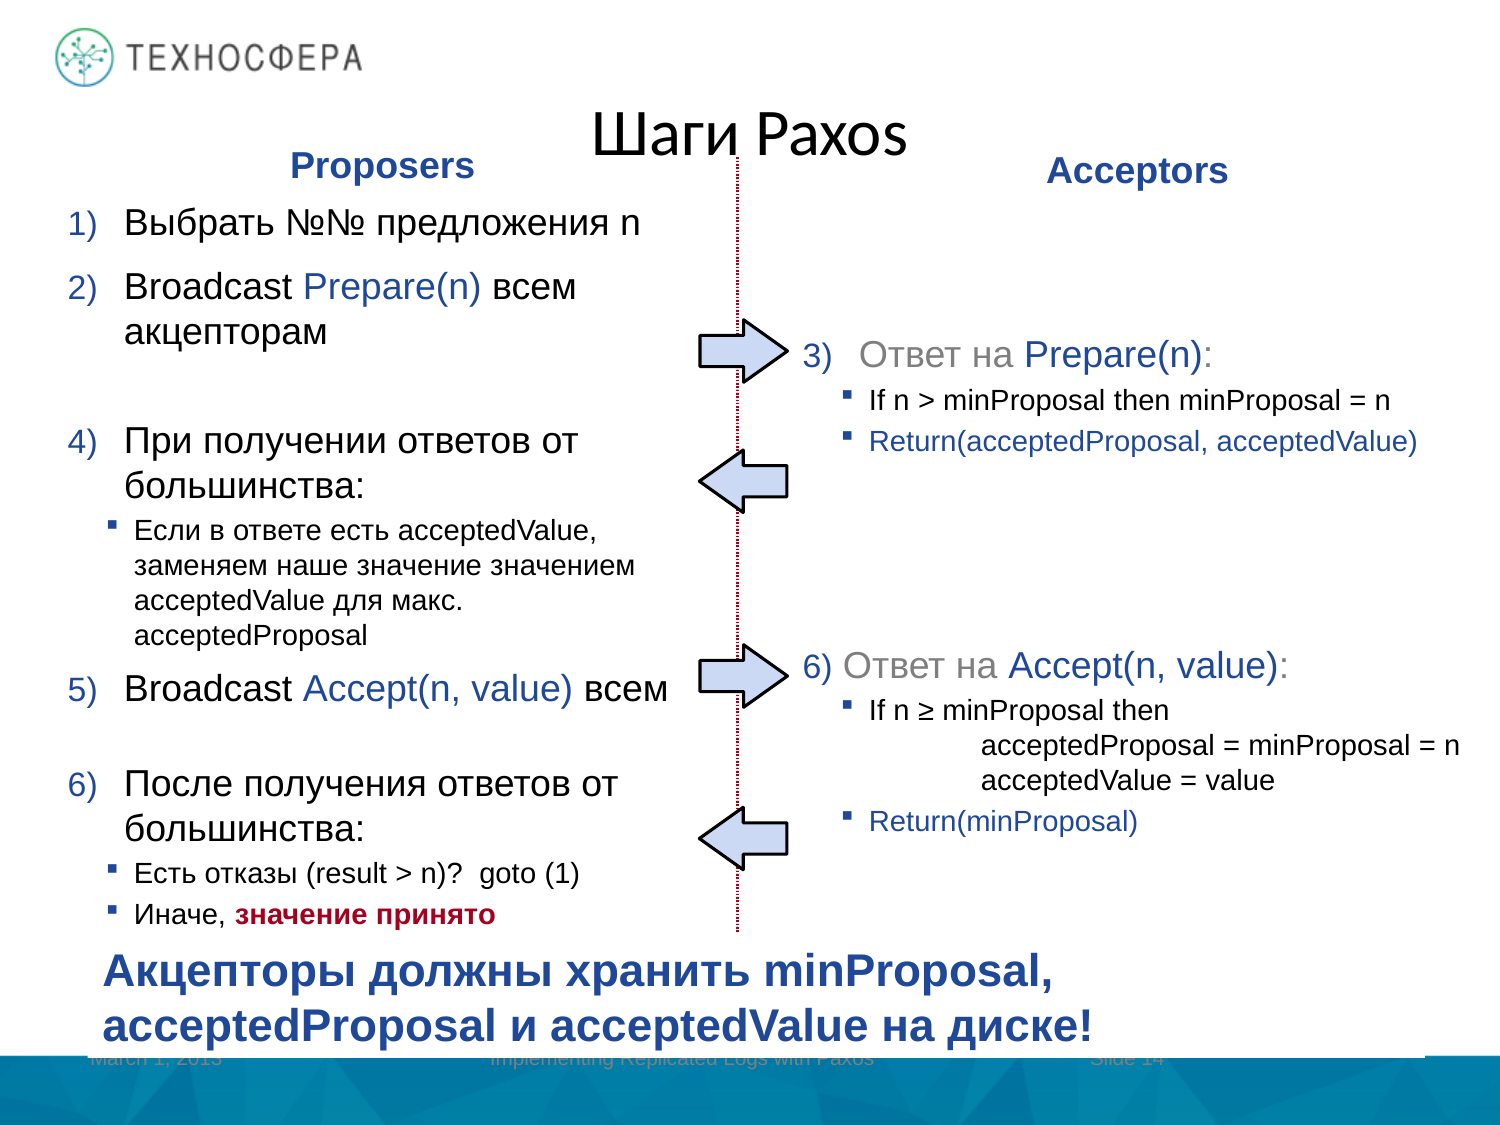

# Шаги Paxos
Proposers
Выбрать №№ предложения n
Broadcast Prepare(n) всем акцепторам
При получении ответов от большинства:
Если в ответе есть acceptedValue, заменяем наше значение значением acceptedValue для макс. acceptedProposal
Broadcast Accept(n, value) всем
После получения ответов от большинства:
Есть отказы (result > n)? goto (1)
Иначе, значение принято
Acceptors
Ответ на Prepare(n):
If n > minProposal then minProposal = n
Return(acceptedProposal, acceptedValue)
 Ответ на Accept(n, value):
If n ≥ minProposal then
	acceptedProposal = minProposal = n
	acceptedValue = value
Return(minProposal)
Акцепторы должны хранить minProposal, acceptedProposal и acceptedValue на диске!
March 1, 2013
Implementing Replicated Logs with Paxos
Slide